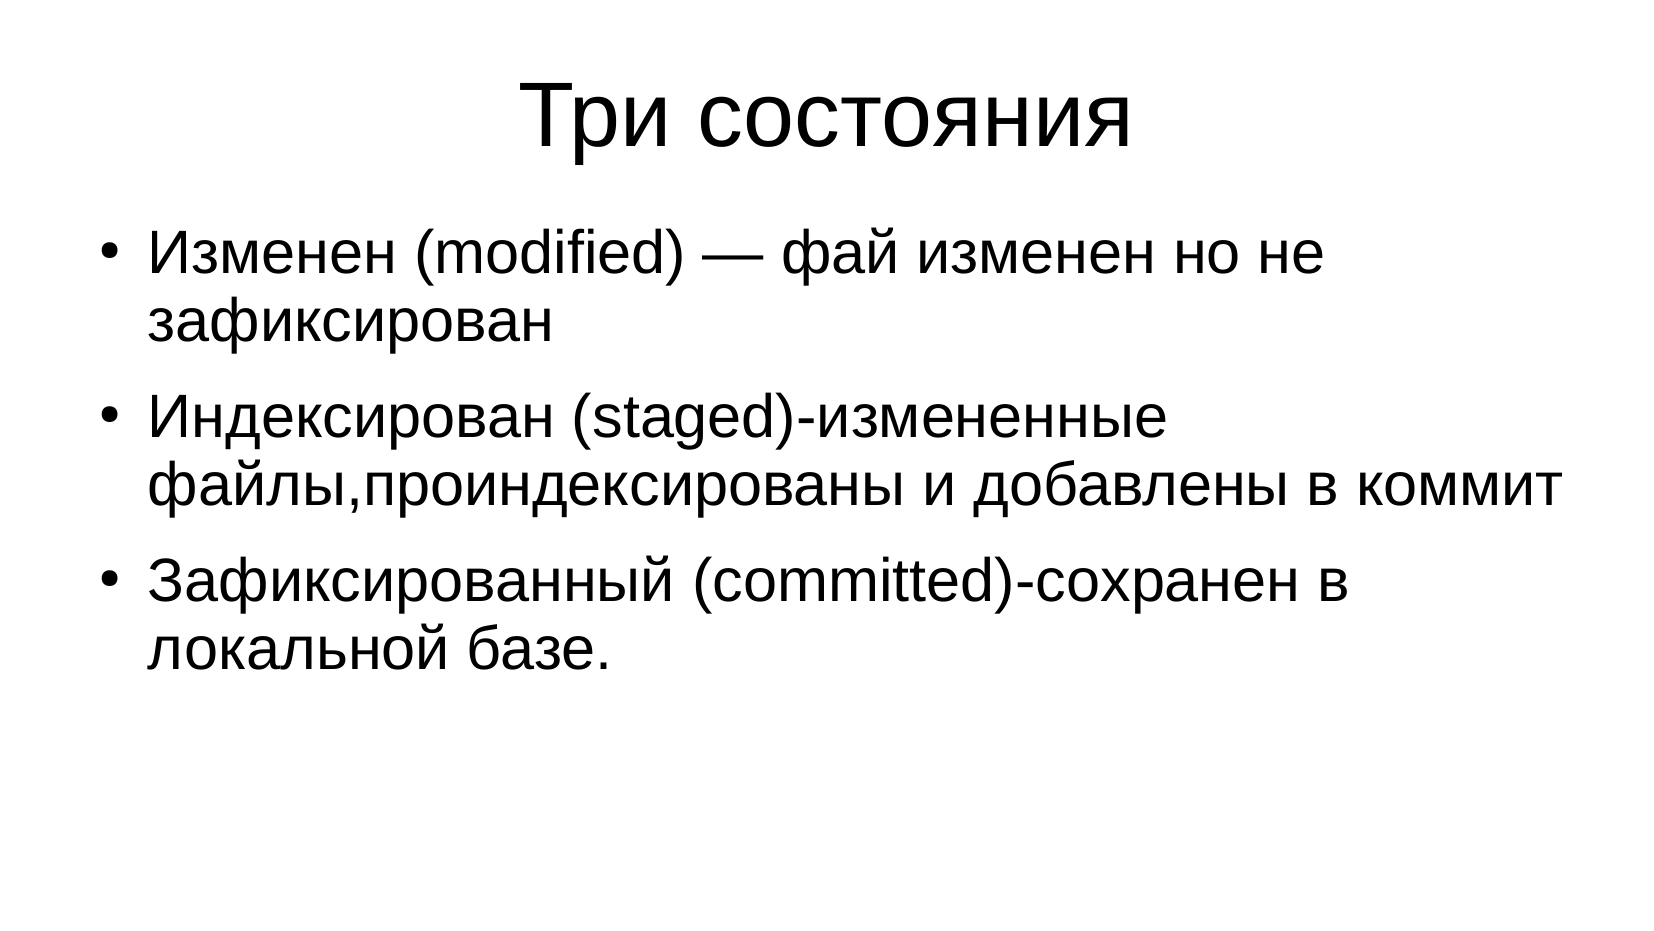

# Три состояния
Изменен (modified) — фай изменен но не зафиксирован
Индексирован (staged)-измененные файлы,проиндексированы и добавлены в коммит
Зафиксированный (committed)-сохранен в локальной базе.